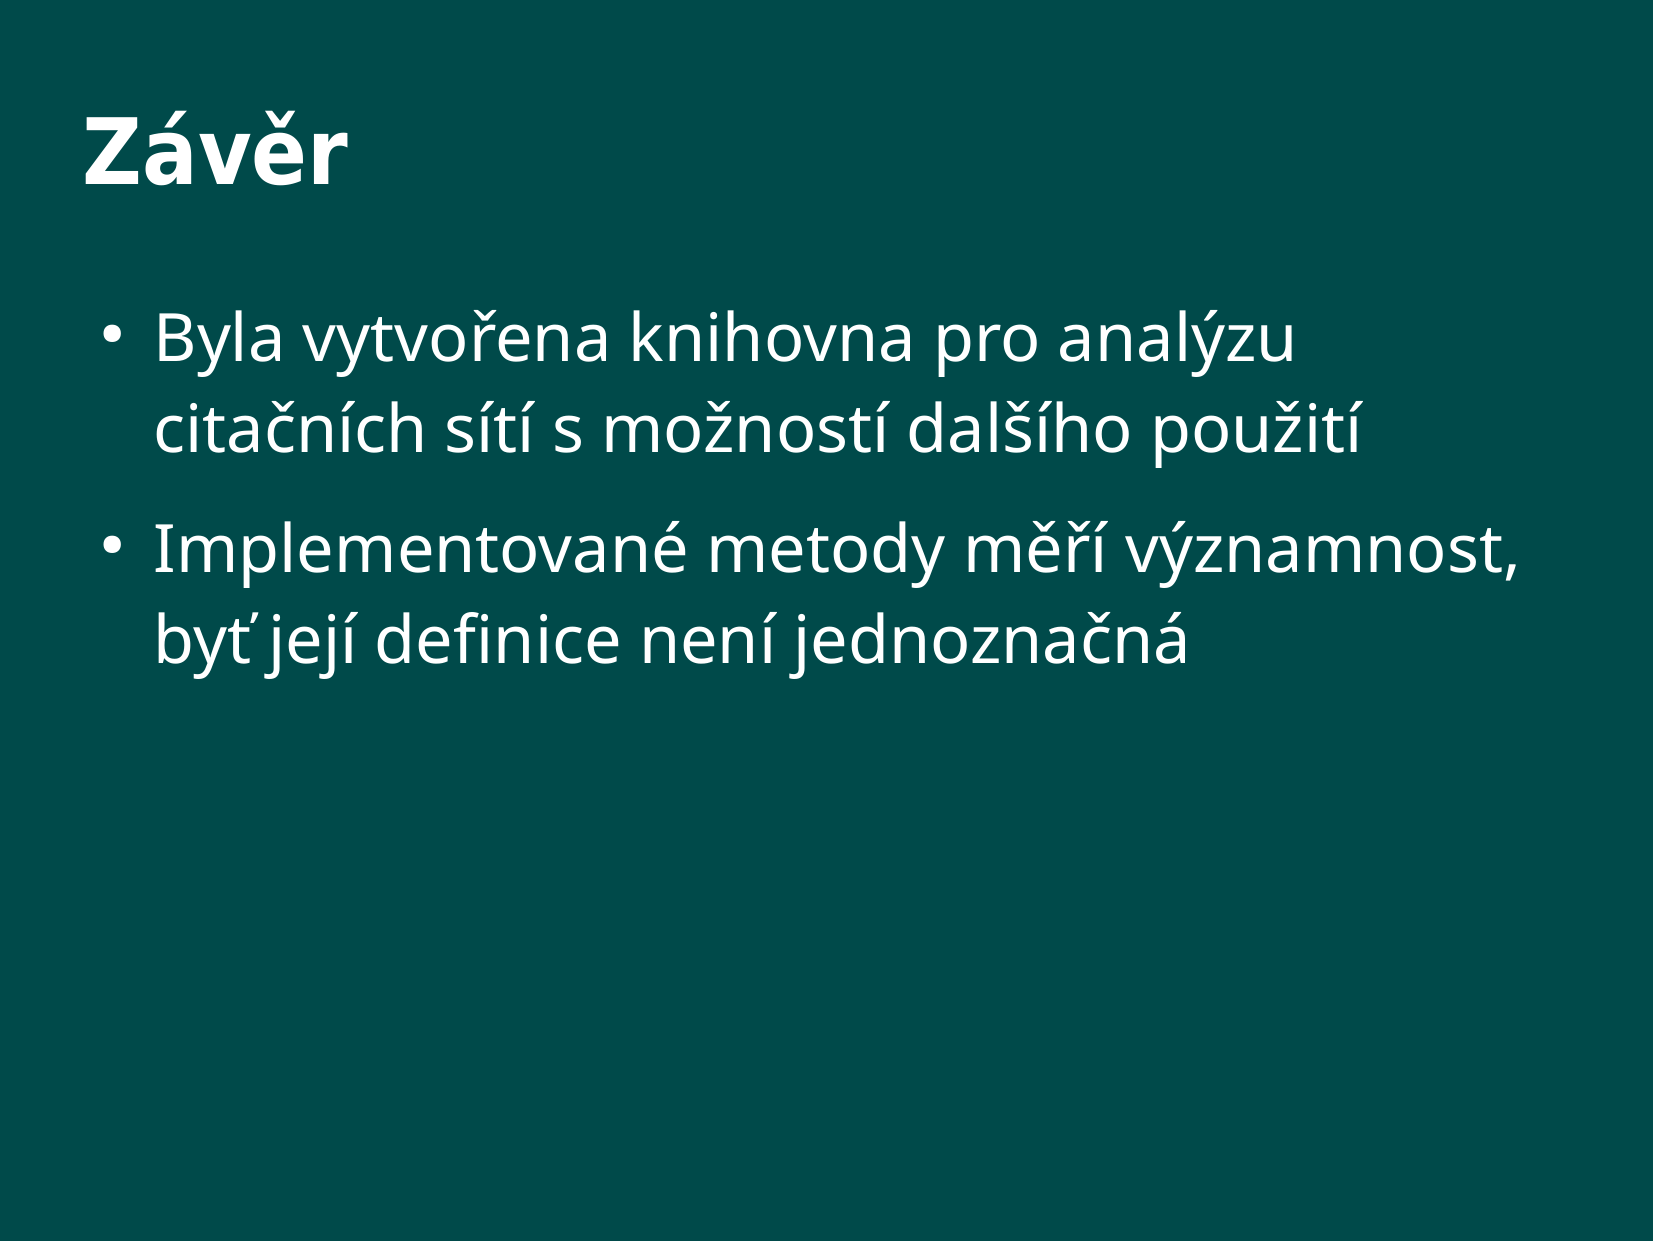

# Závěr
Byla vytvořena knihovna pro analýzu citačních sítí s možností dalšího použití
Implementované metody měří významnost, byť její definice není jednoznačná